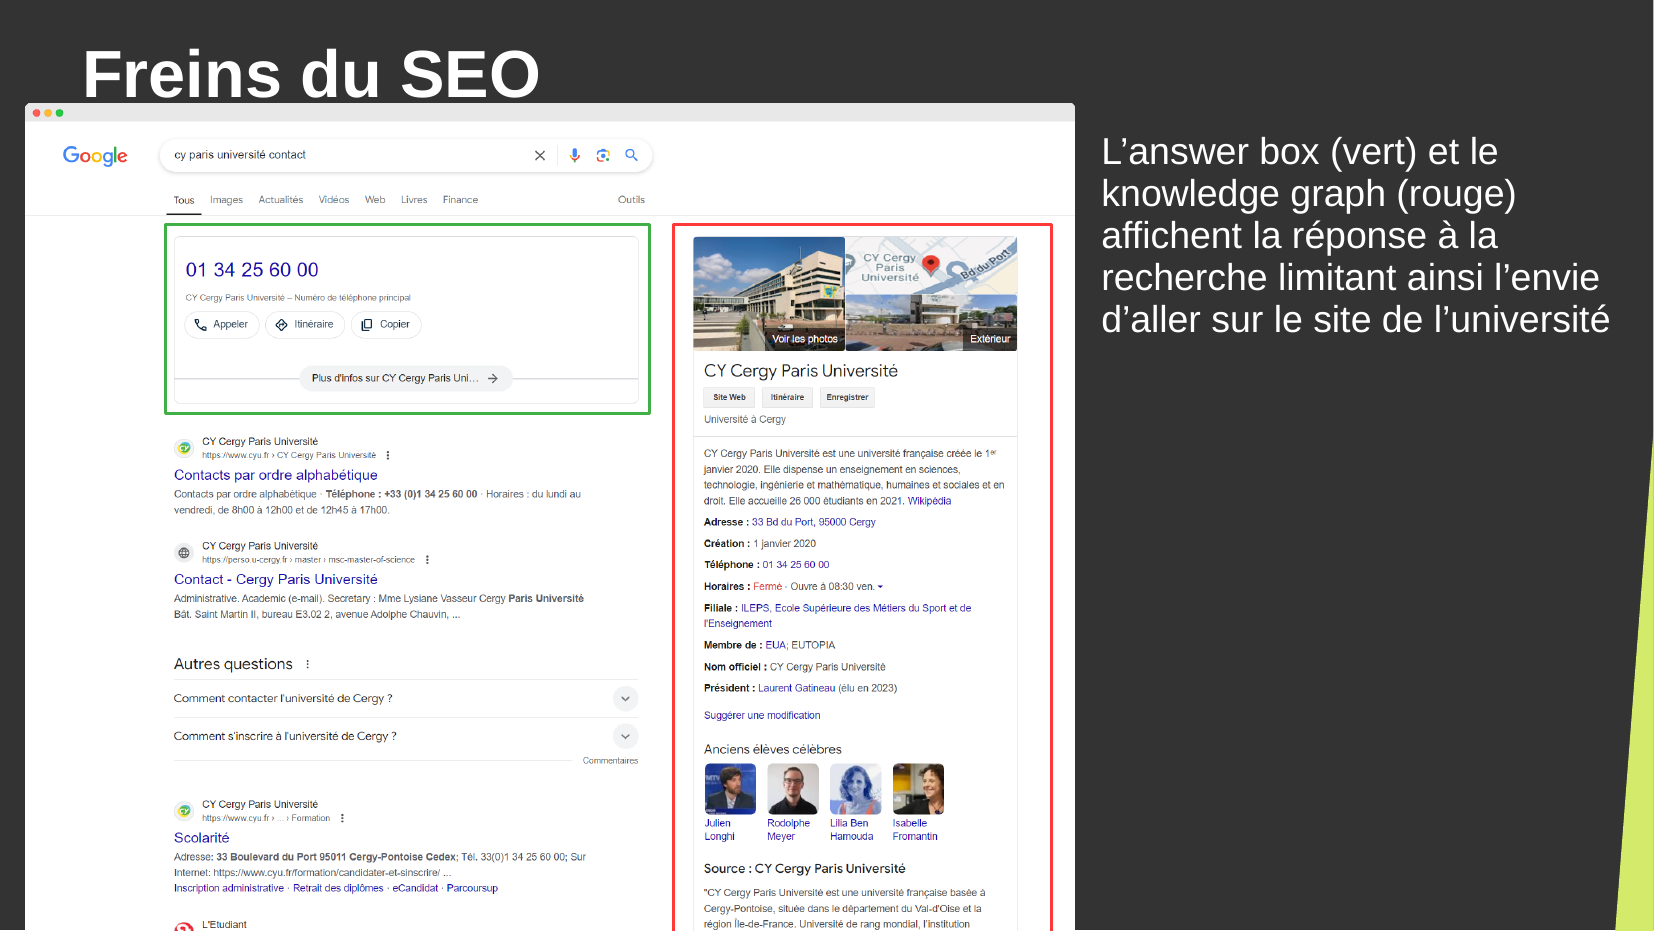

# Freins du SEO
L’answer box (vert) et le knowledge graph (rouge) affichent la réponse à la recherche limitant ainsi l’envie d’aller sur le site de l’université